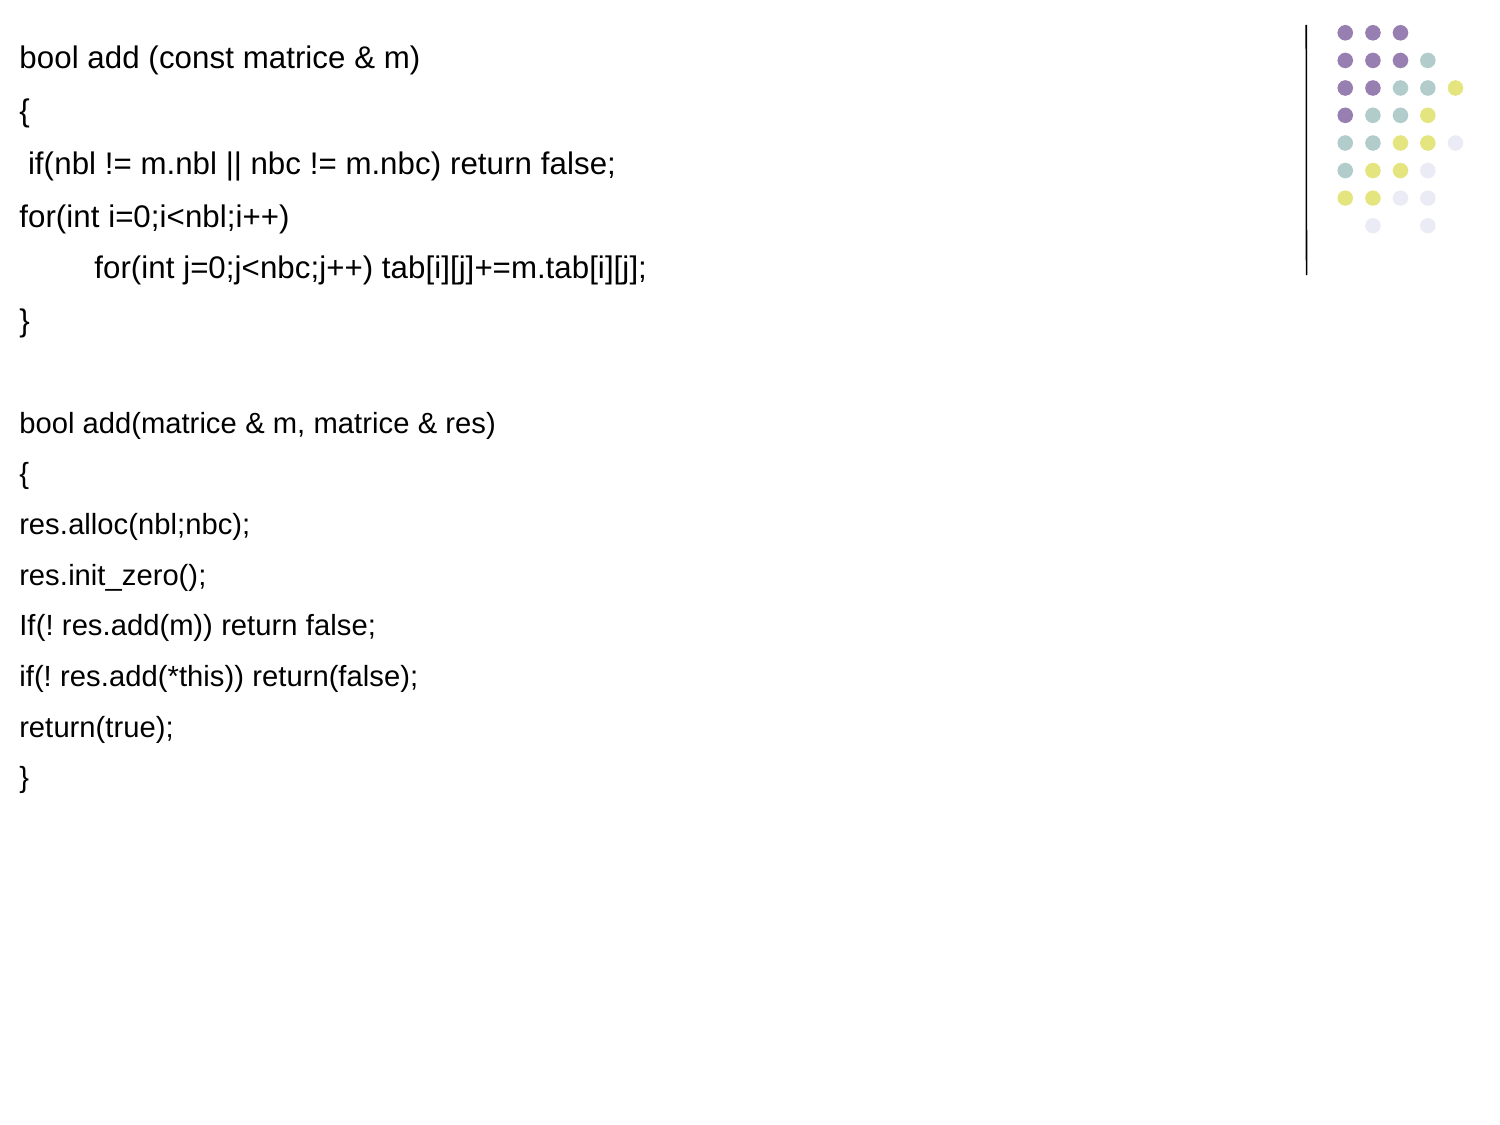

# bool add (const matrice & m)
{
 if(nbl != m.nbl || nbc != m.nbc) return false;
for(int i=0;i<nbl;i++)
for(int j=0;j<nbc;j++) tab[i][j]+=m.tab[i][j];
}
bool add(matrice & m, matrice & res)
{
res.alloc(nbl;nbc);
res.init_zero();
If(! res.add(m)) return false;
if(! res.add(*this)) return(false);
return(true);
}